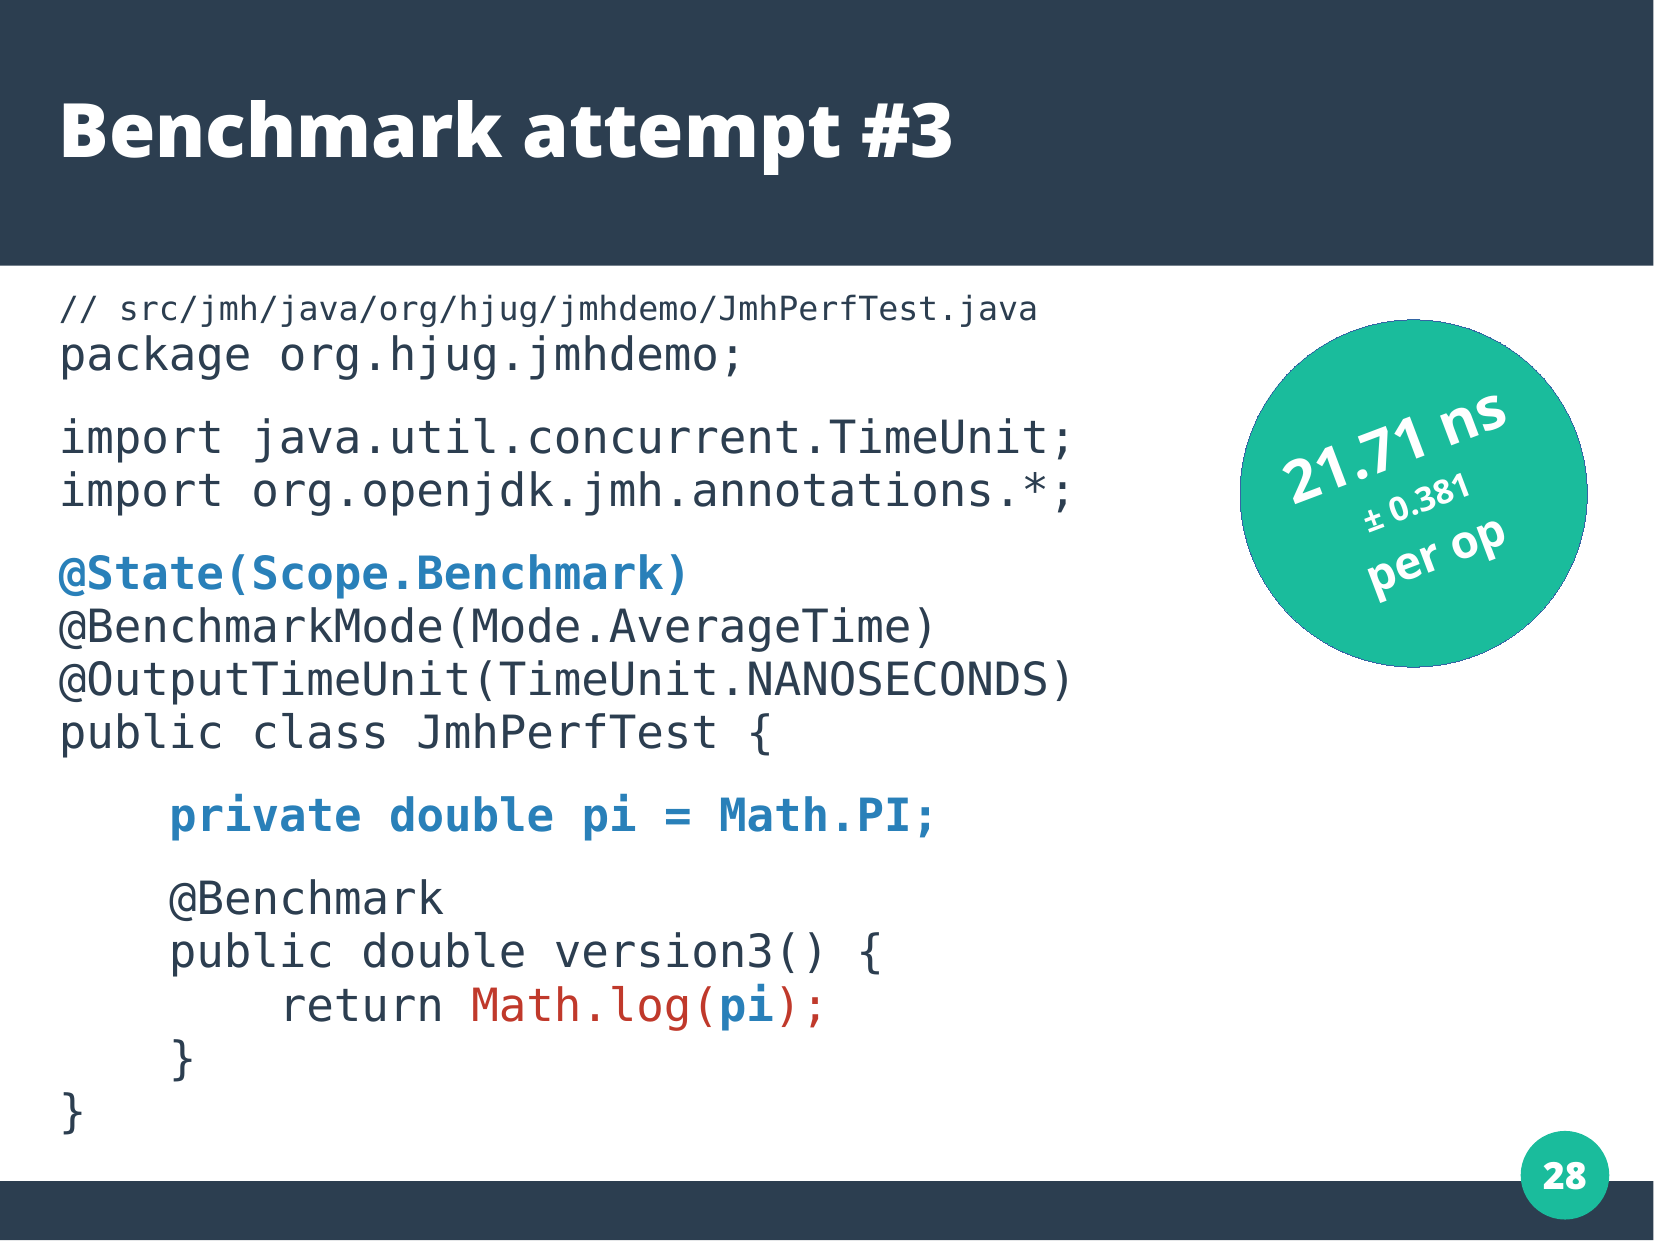

# Benchmark attempt #3
// src/jmh/java/org/hjug/jmhdemo/JmhPerfTest.java
package org.hjug.jmhdemo;
import java.util.concurrent.TimeUnit;
import org.openjdk.jmh.annotations.*;
@State(Scope.Benchmark)
@BenchmarkMode(Mode.AverageTime)
@OutputTimeUnit(TimeUnit.NANOSECONDS)
public class JmhPerfTest {
 private double pi = Math.PI;
 @Benchmark
 public double version3() {
 return Math.log(pi);
 }
}
21.71 ns
± 0.381
per op
28